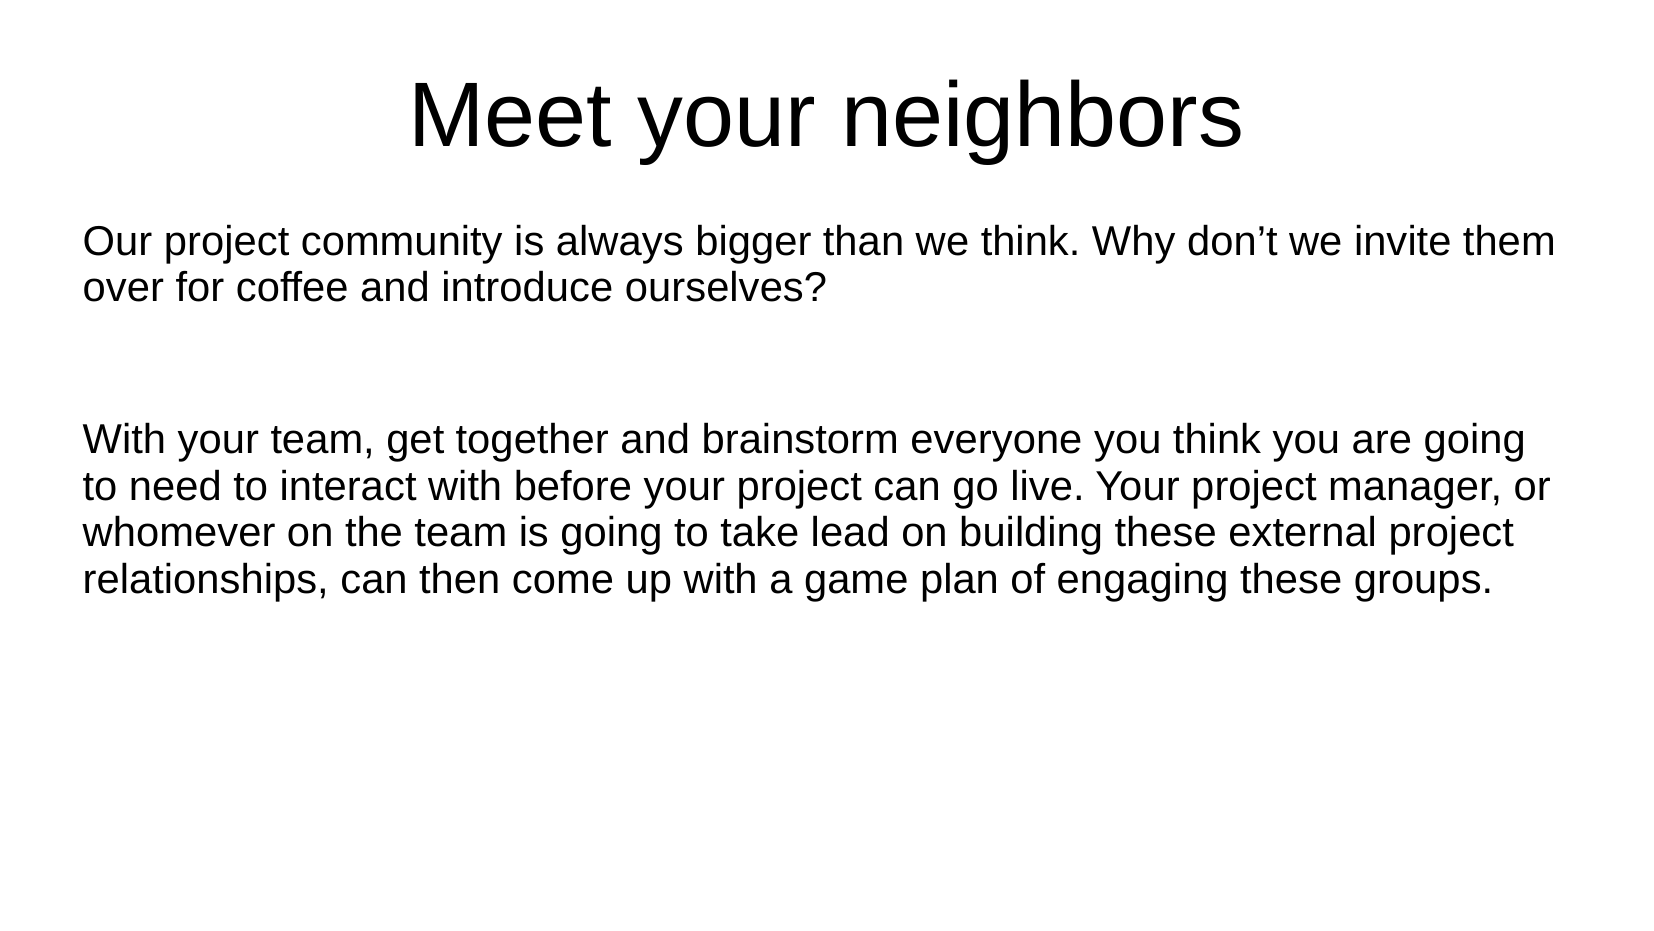

# Meet your neighbors
Our project community is always bigger than we think. Why don’t we invite them over for coffee and introduce ourselves?
With your team, get together and brainstorm everyone you think you are going to need to interact with before your project can go live. Your project manager, or whomever on the team is going to take lead on building these external project relationships, can then come up with a game plan of engaging these groups.